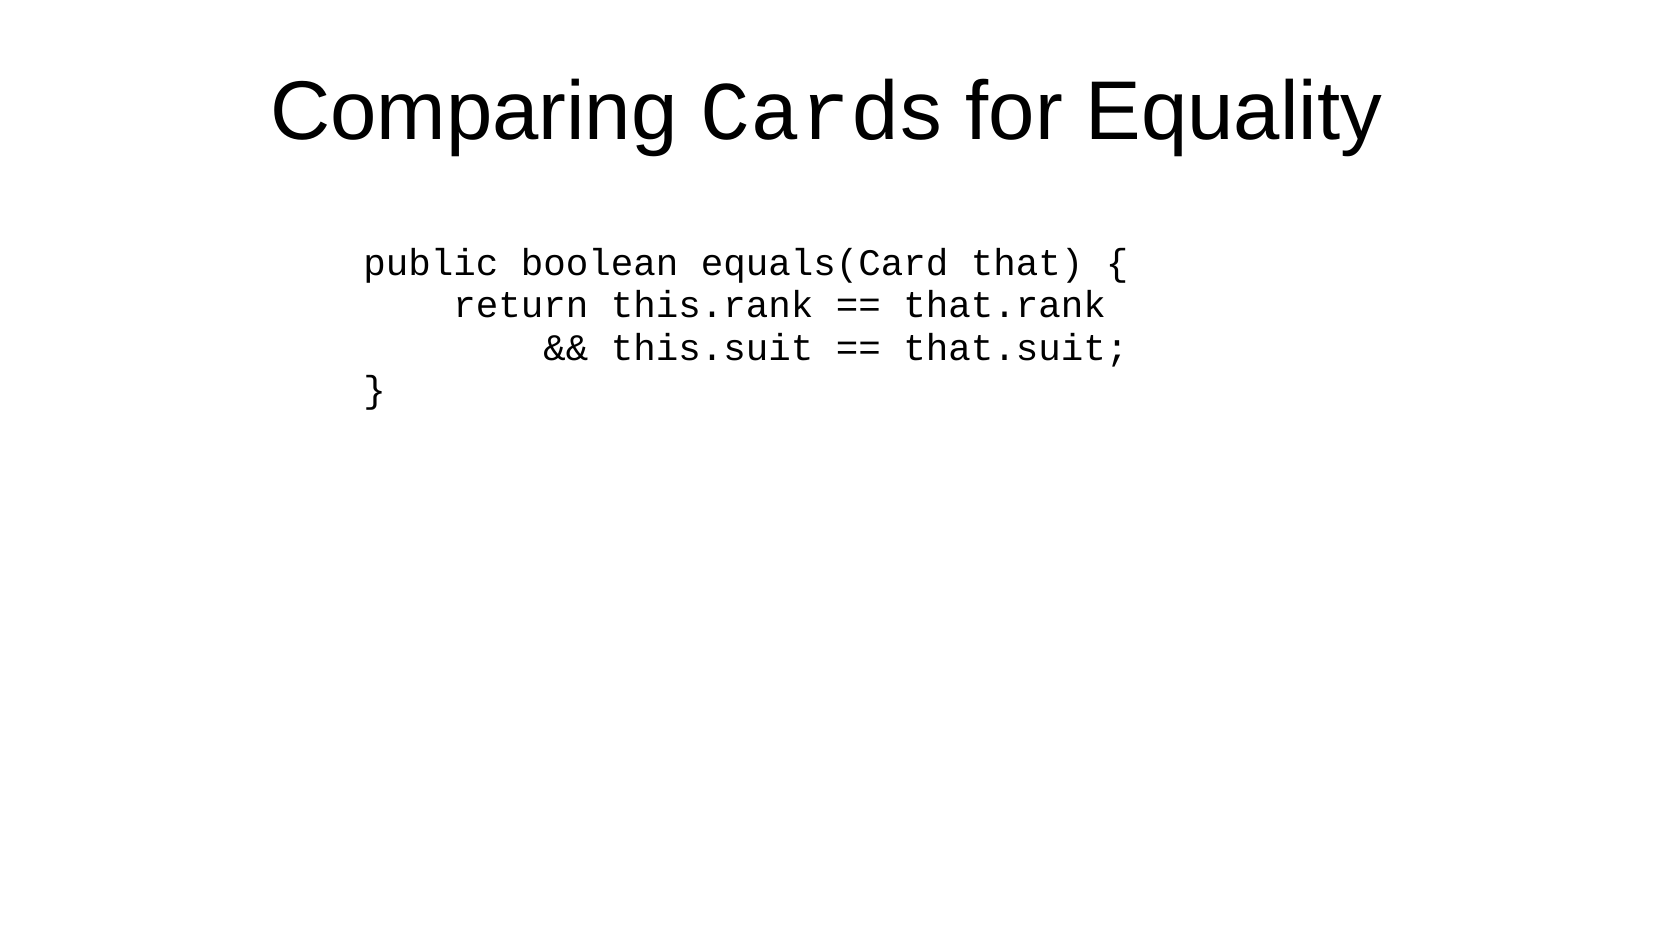

# Comparing Cards for Equality
public boolean equals(Card that) {
 return this.rank == that.rank
 && this.suit == that.suit;
}